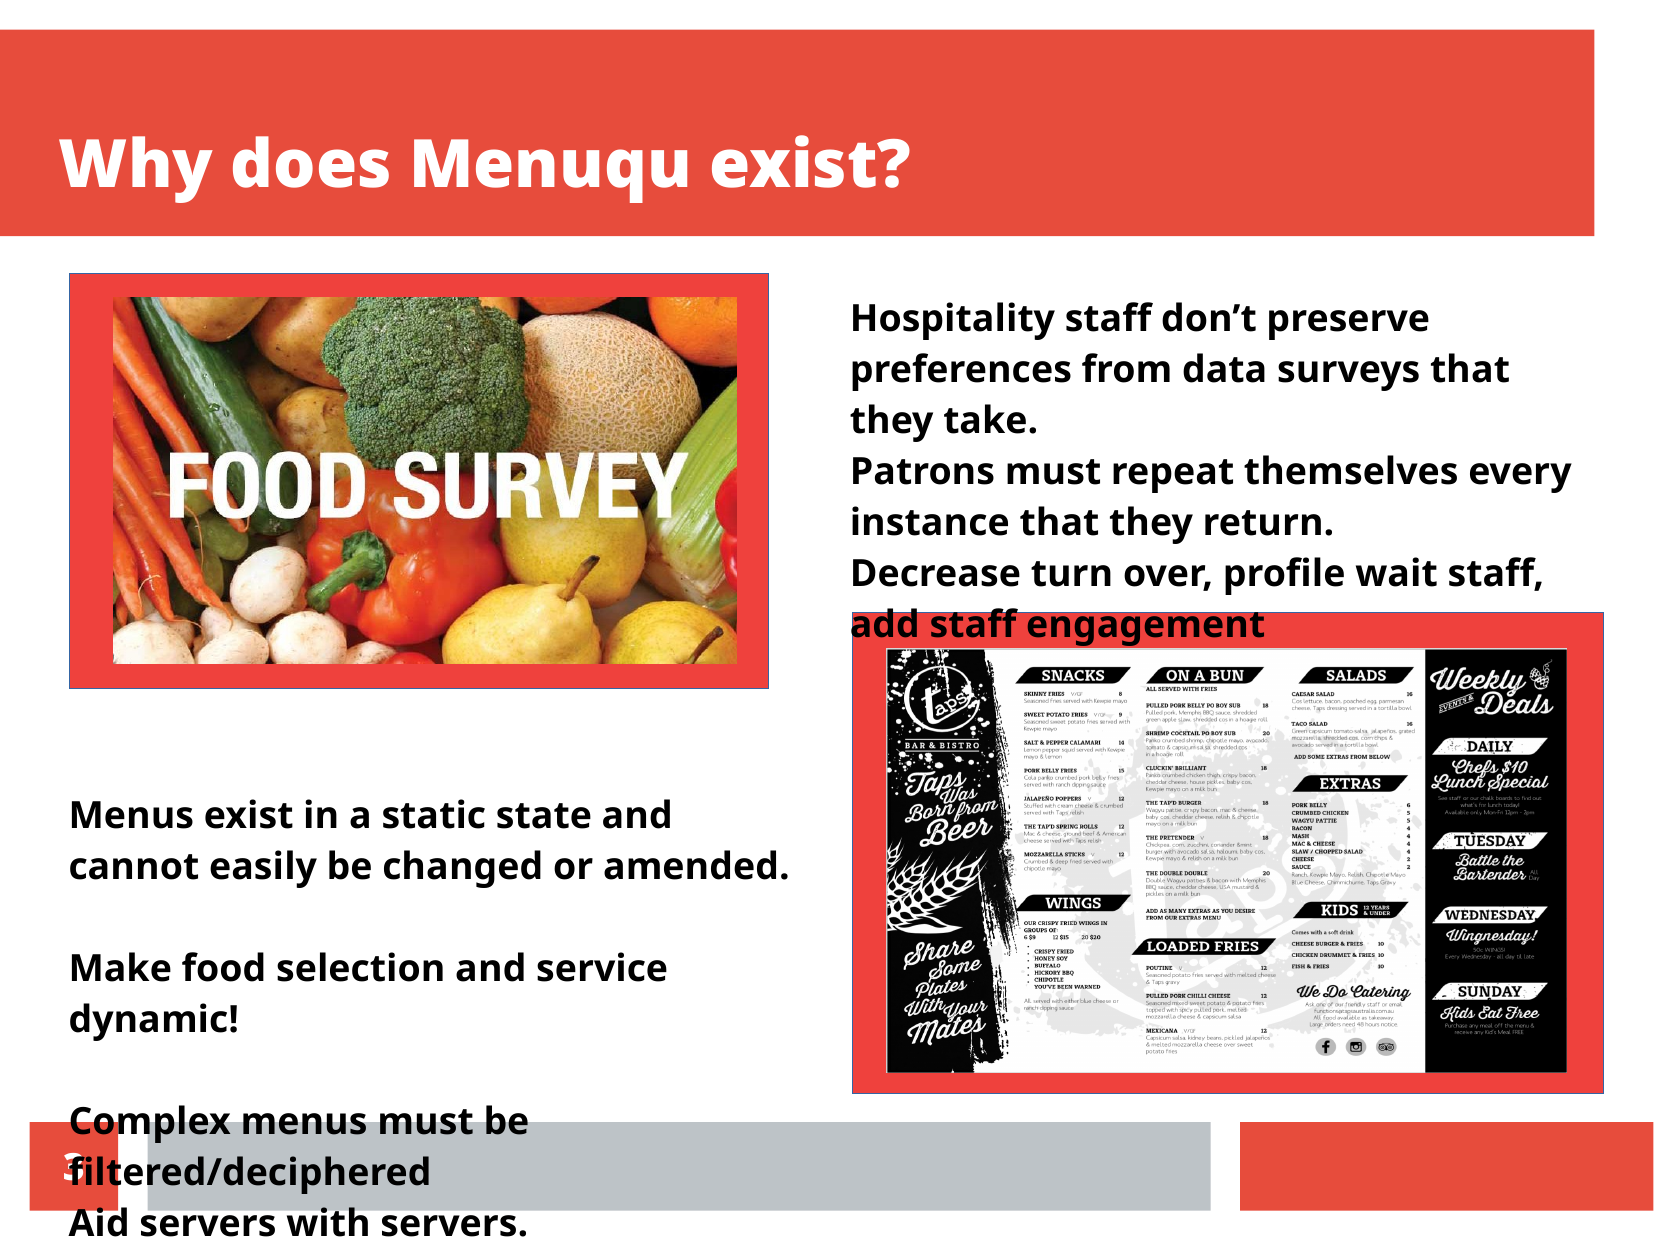

# Why does Menuqu exist?
Hospitality staff don’t preserve preferences from data surveys that they take.
Patrons must repeat themselves every instance that they return.
Decrease turn over, profile wait staff, add staff engagement
Menus exist in a static state and cannot easily be changed or amended.
Make food selection and service dynamic!
Complex menus must be filtered/deciphered
Aid servers with servers.
3